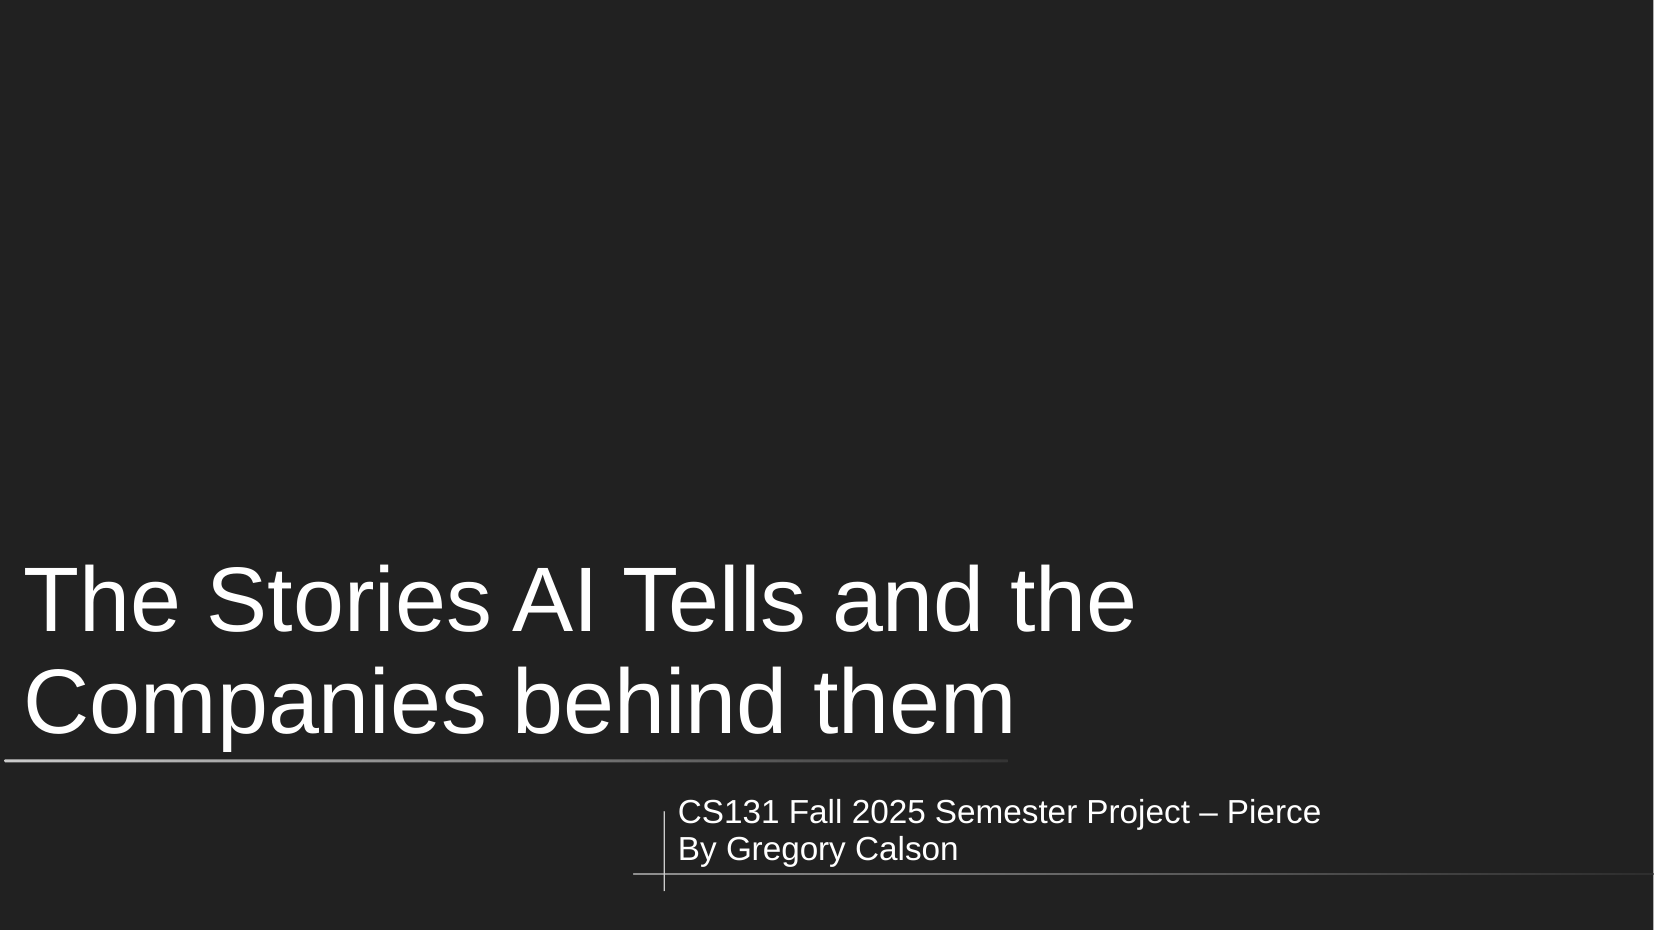

# The Stories AI Tells and the Companies behind them
CS131 Fall 2025 Semester Project – Pierce
By Gregory Calson